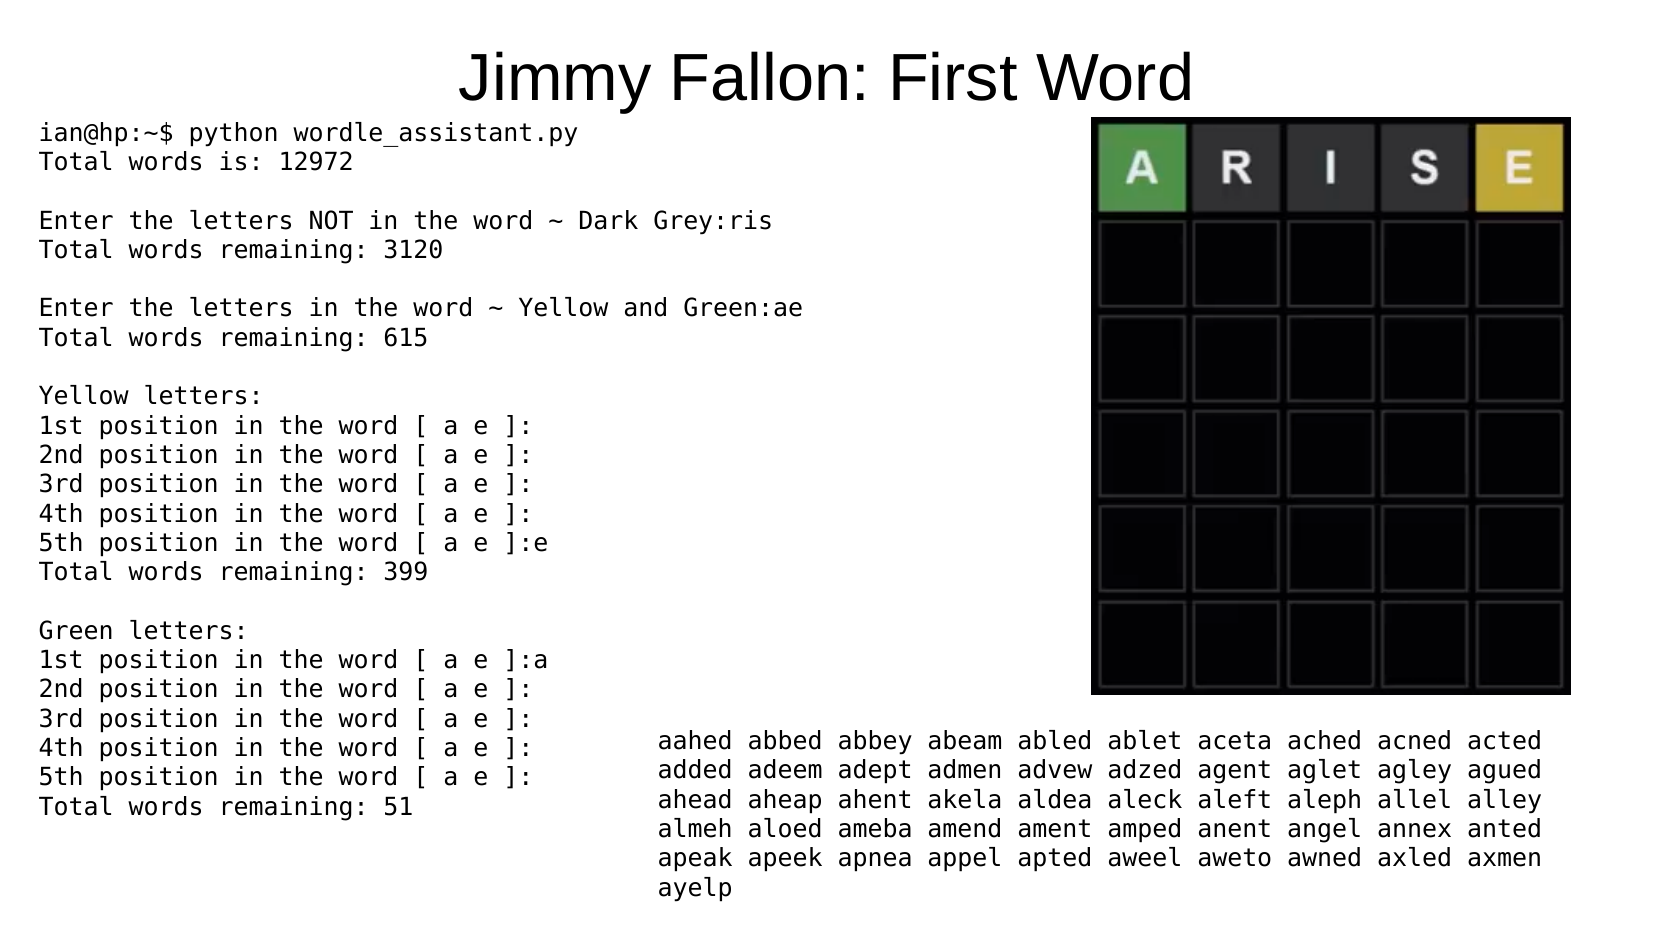

# Jimmy Fallon: First Word
ian@hp:~$ python wordle_assistant.py
Total words is: 12972
Enter the letters NOT in the word ~ Dark Grey:ris
Total words remaining: 3120
Enter the letters in the word ~ Yellow and Green:ae
Total words remaining: 615
Yellow letters:
1st position in the word [ a e ]:
2nd position in the word [ a e ]:
3rd position in the word [ a e ]:
4th position in the word [ a e ]:
5th position in the word [ a e ]:e
Total words remaining: 399
Green letters:
1st position in the word [ a e ]:a
2nd position in the word [ a e ]:
3rd position in the word [ a e ]:
4th position in the word [ a e ]:
5th position in the word [ a e ]:
Total words remaining: 51
aahed abbed abbey abeam abled ablet aceta ached acned acted
added adeem adept admen advew adzed agent aglet agley agued
ahead aheap ahent akela aldea aleck aleft aleph allel alley
almeh aloed ameba amend ament amped anent angel annex anted
apeak apeek apnea appel apted aweel aweto awned axled axmen
ayelp